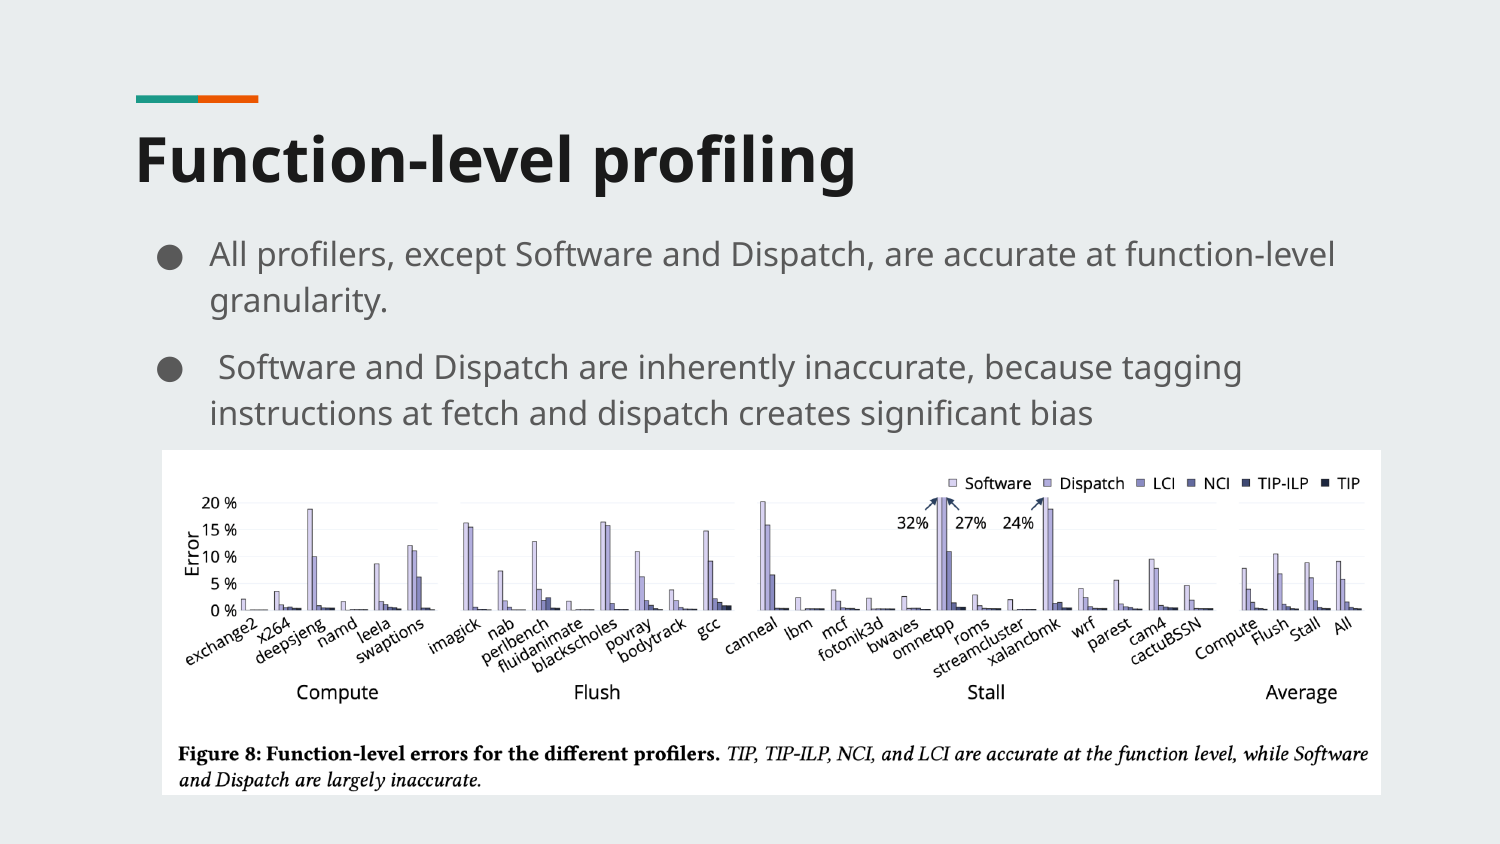

Function-level profiling
All profilers, except Software and Dispatch, are accurate at function-level granularity.
 Software and Dispatch are inherently inaccurate, because tagging instructions at fetch and dispatch creates significant bias